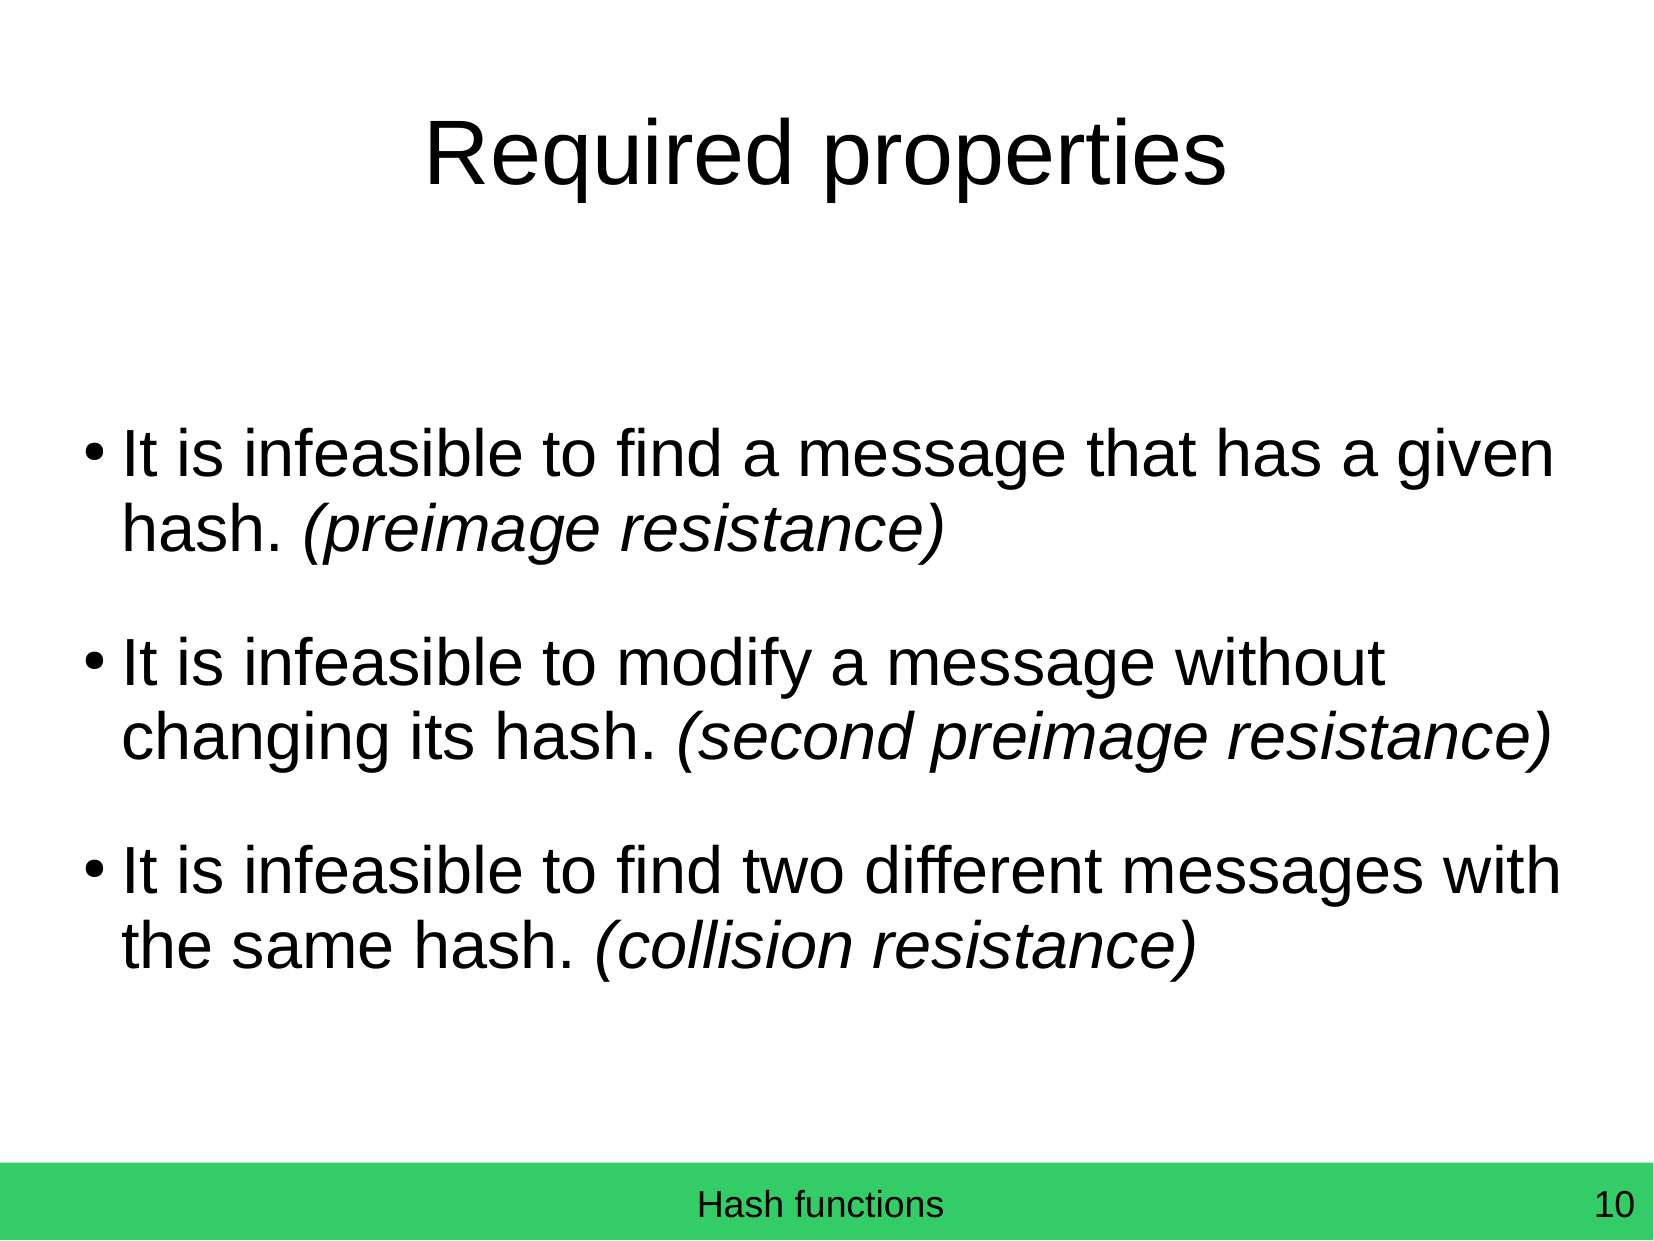

# Required properties
It is infeasible to find a message that has a given hash. (preimage resistance)
It is infeasible to modify a message without changing its hash. (second preimage resistance)
It is infeasible to find two different messages with the same hash. (collision resistance)